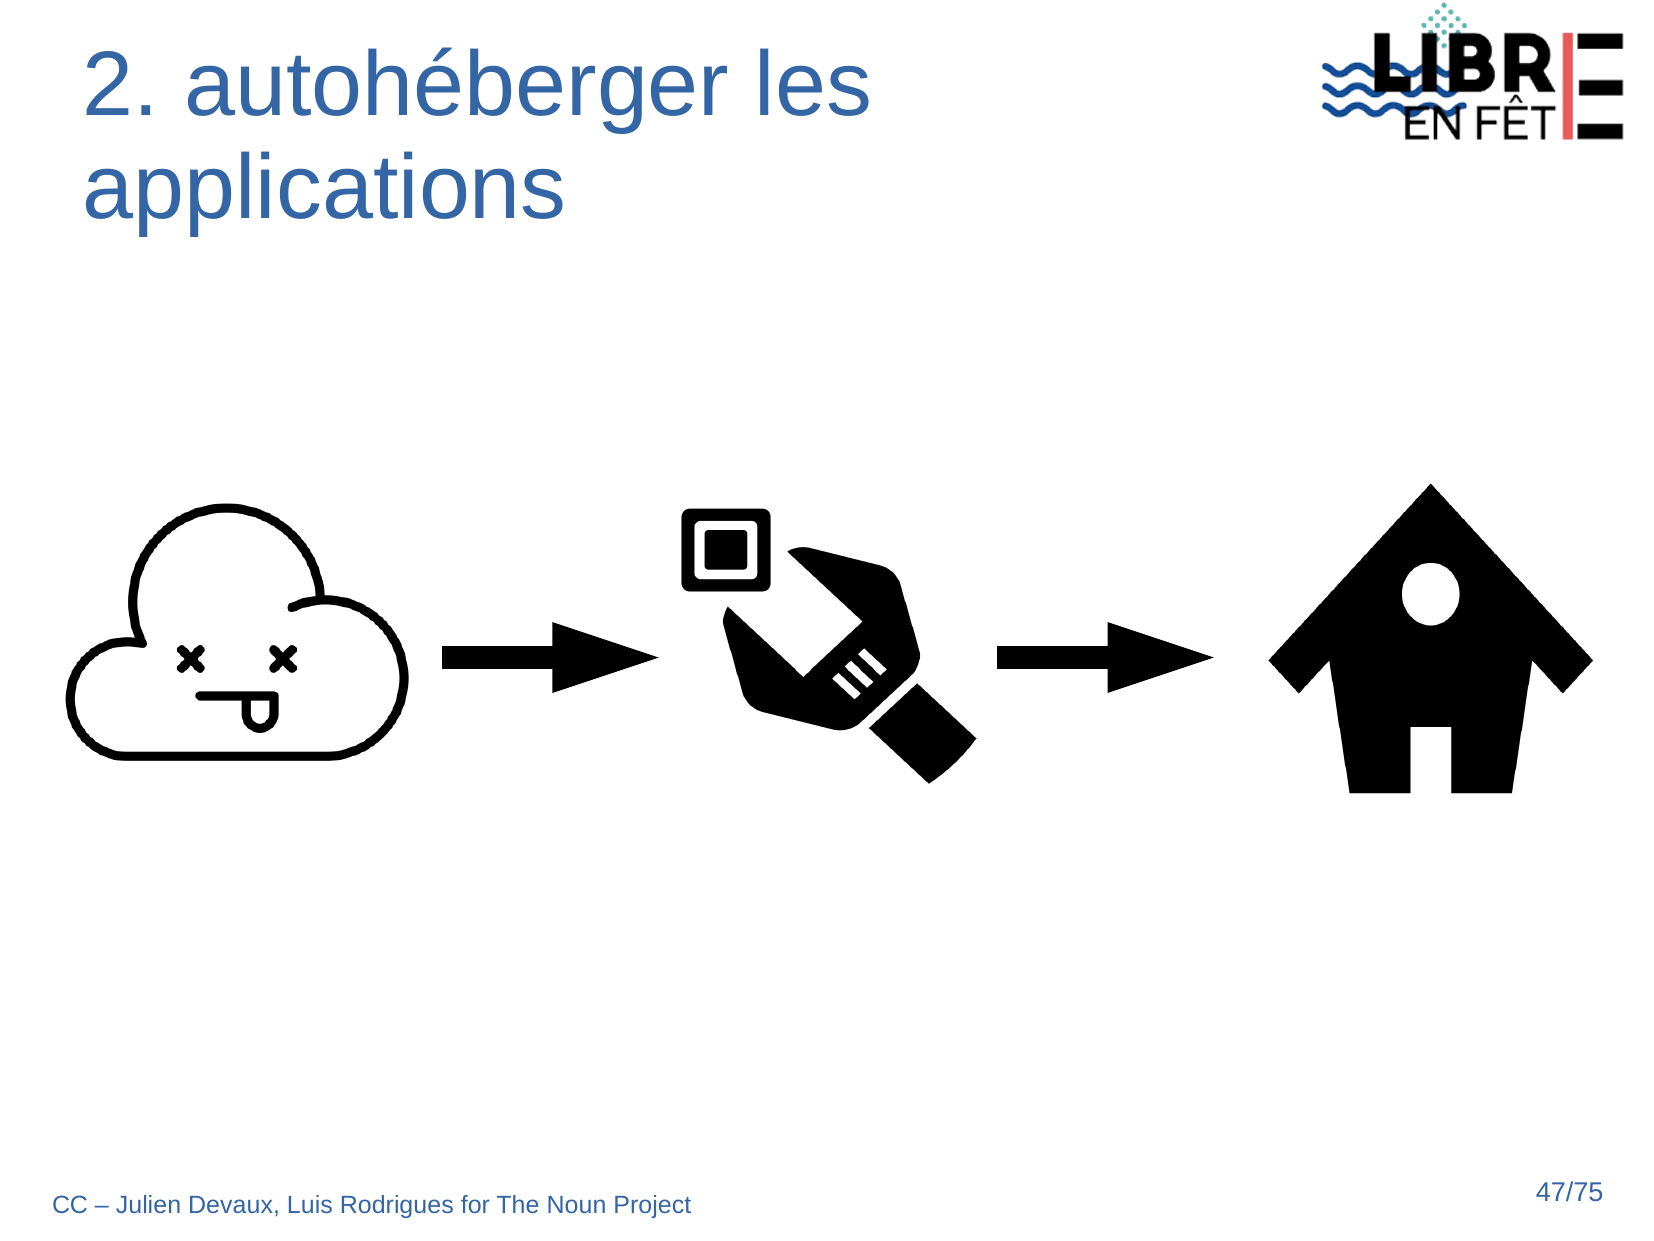

# 2. autohéberger les applications
CC – Julien Devaux, Luis Rodrigues for The Noun Project